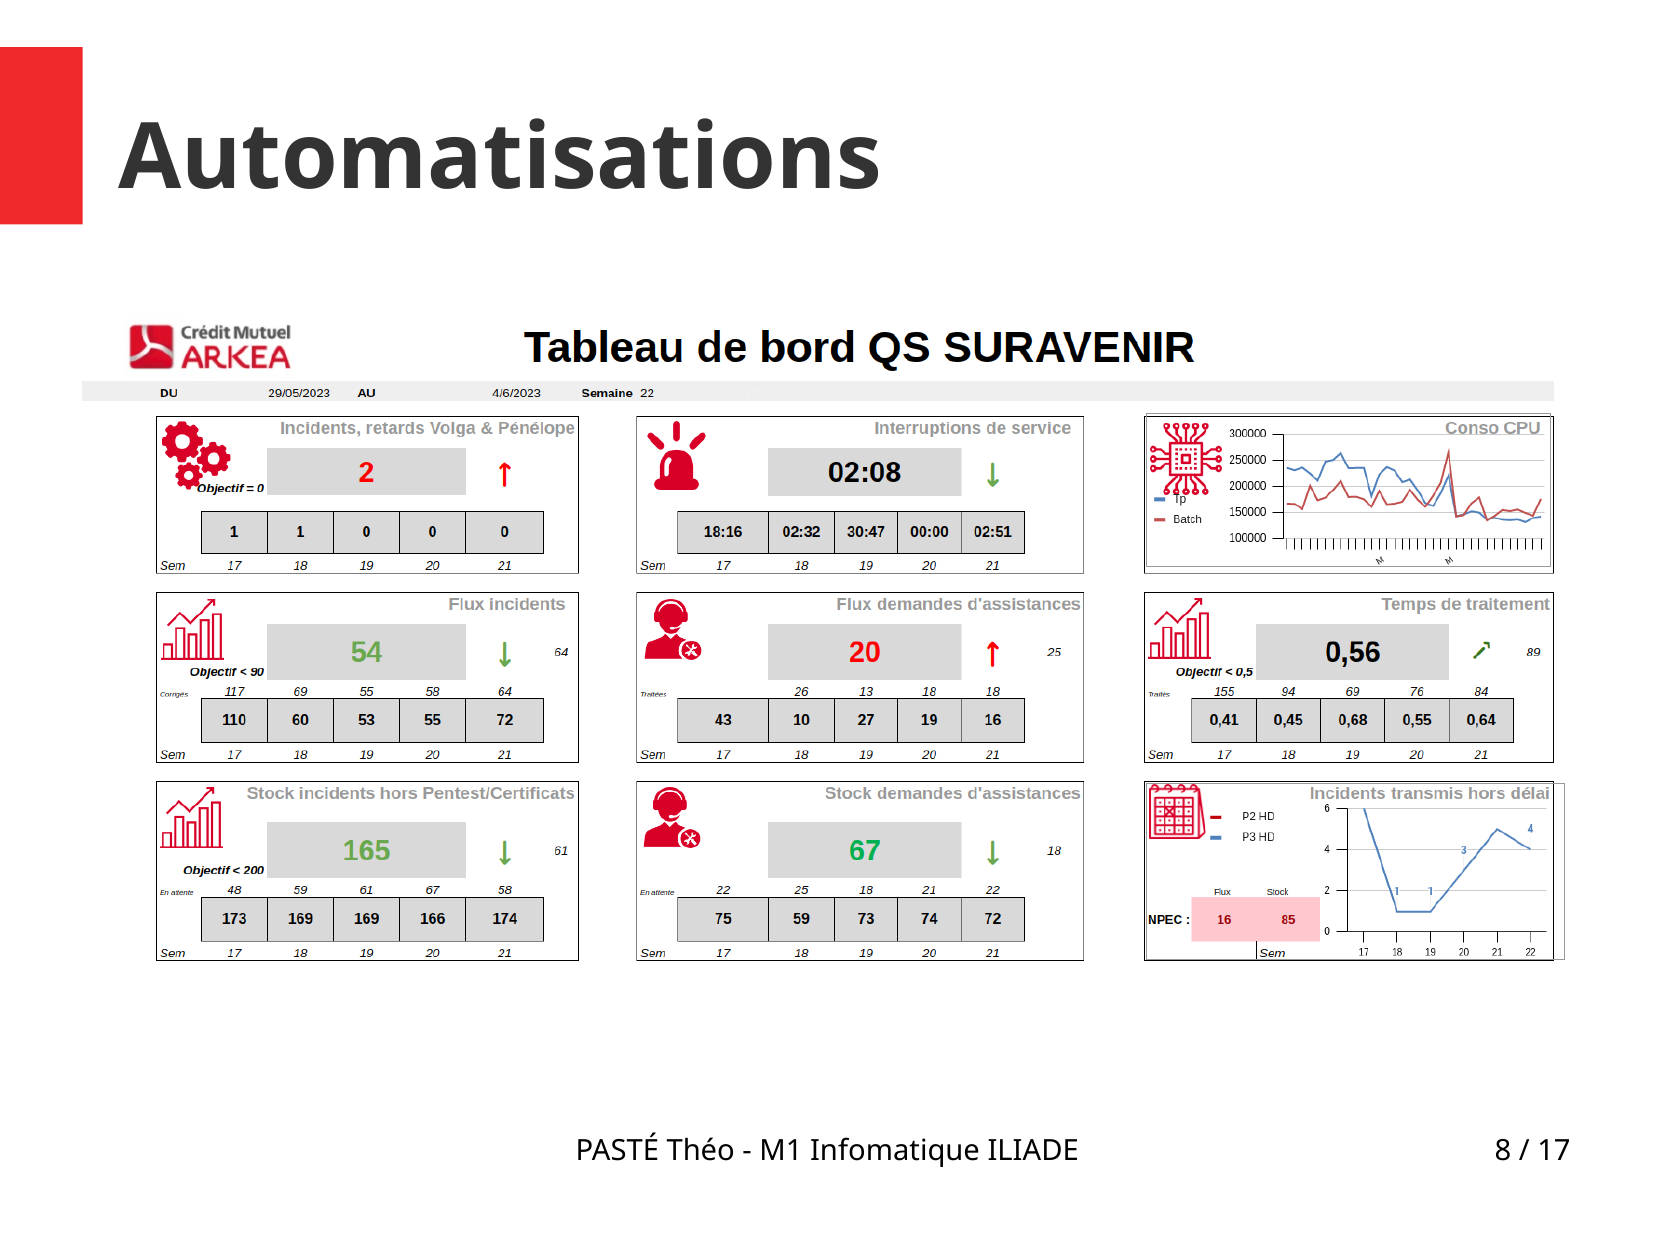

# Automatisations
PASTÉ Théo - M1 Infomatique ILIADE
8